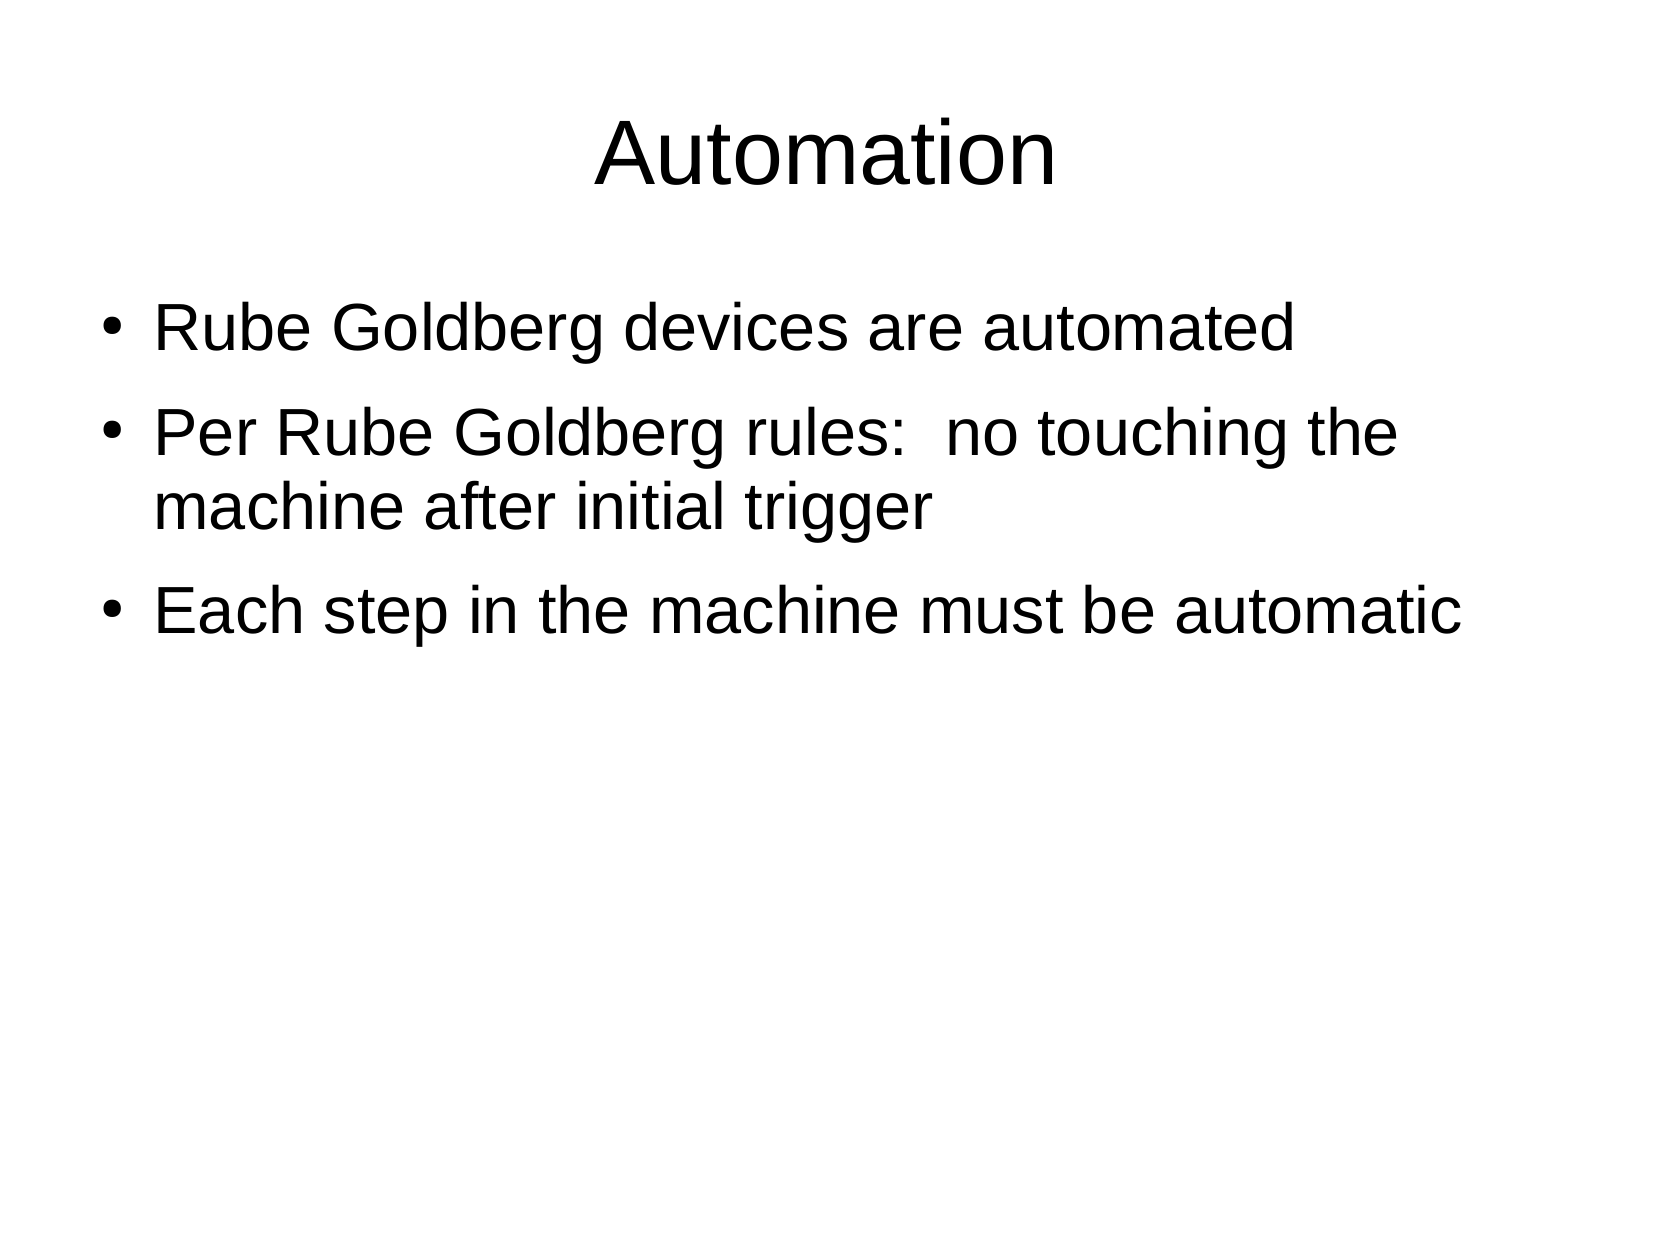

# Automation
Rube Goldberg devices are automated
Per Rube Goldberg rules: no touching the machine after initial trigger
Each step in the machine must be automatic